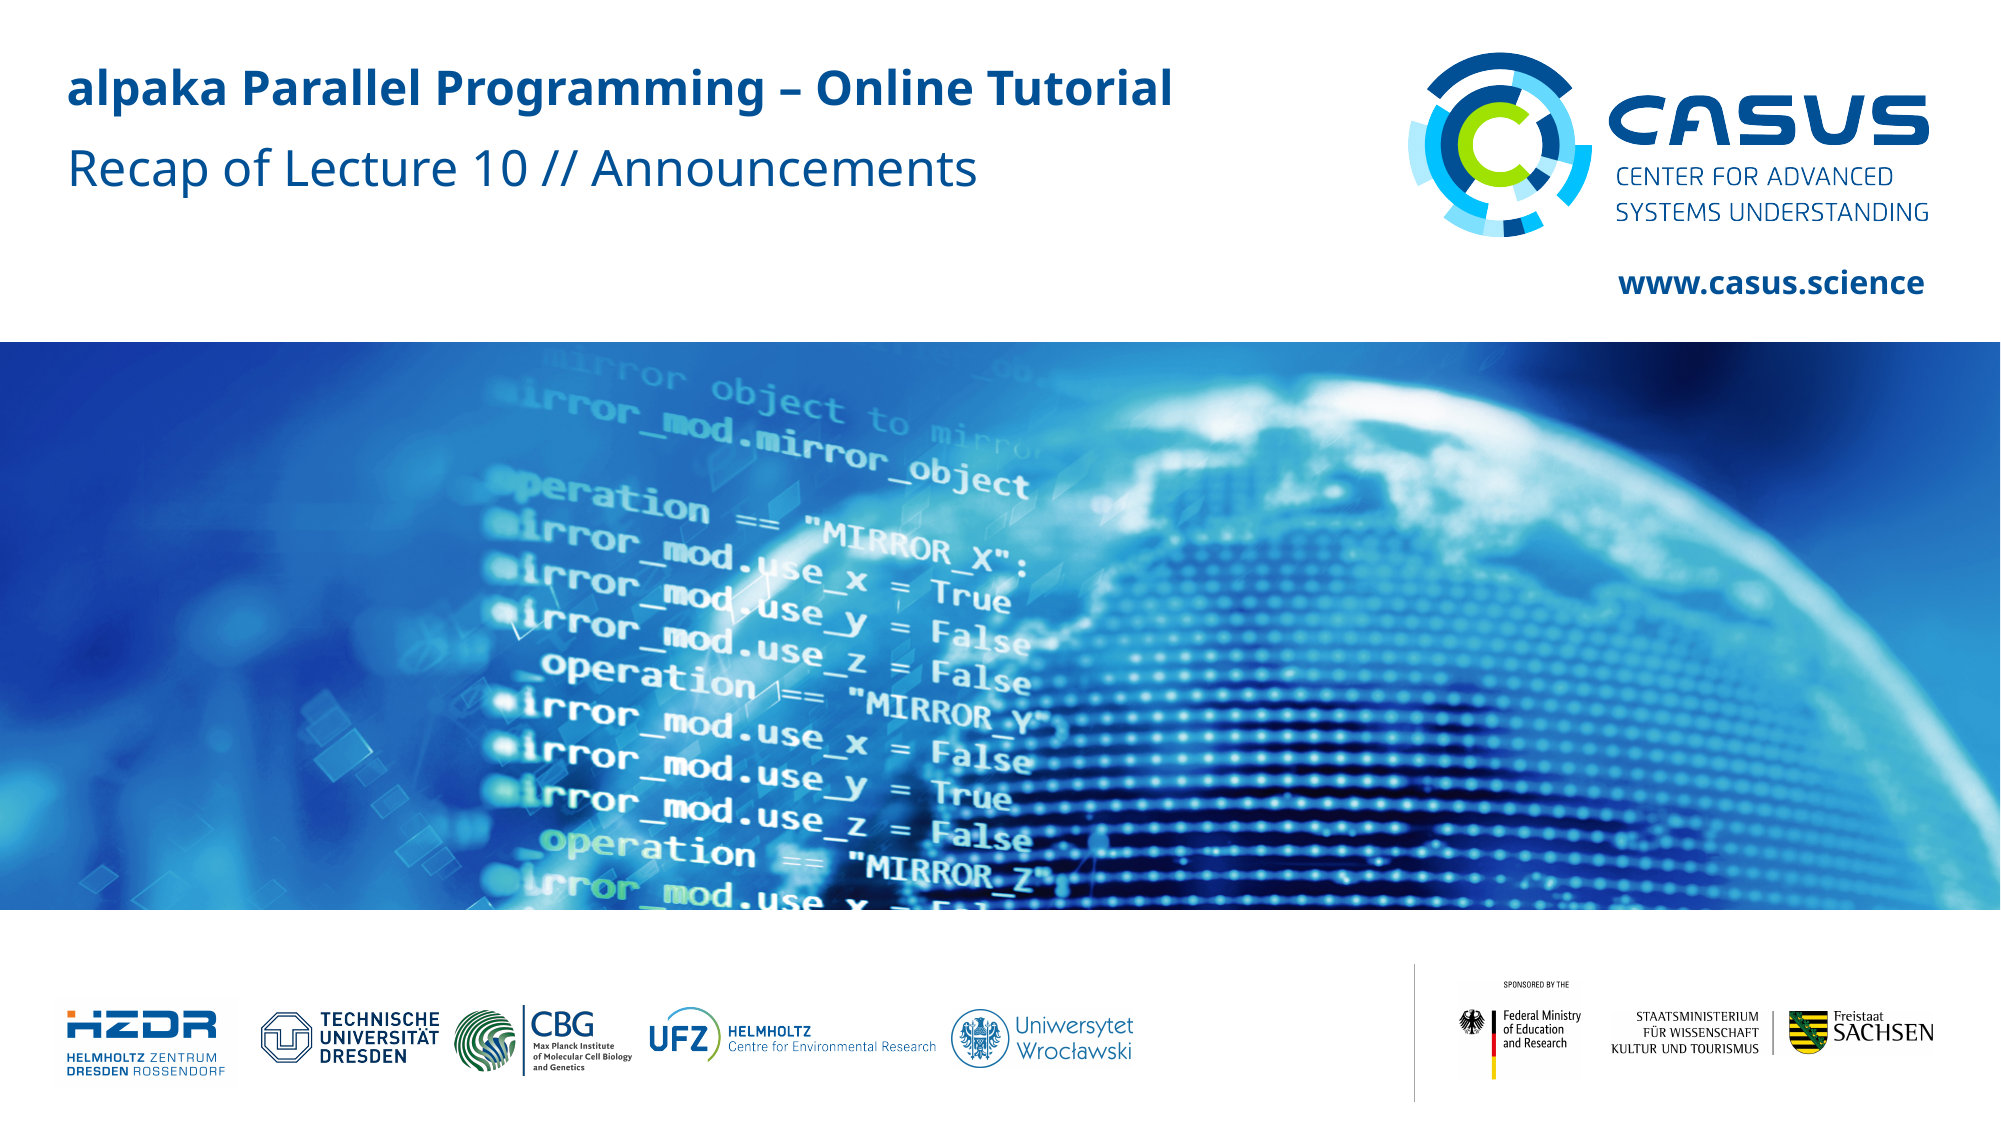

# alpaka Parallel Programming – Online Tutorial
Recap of Lecture 10 // Announcements